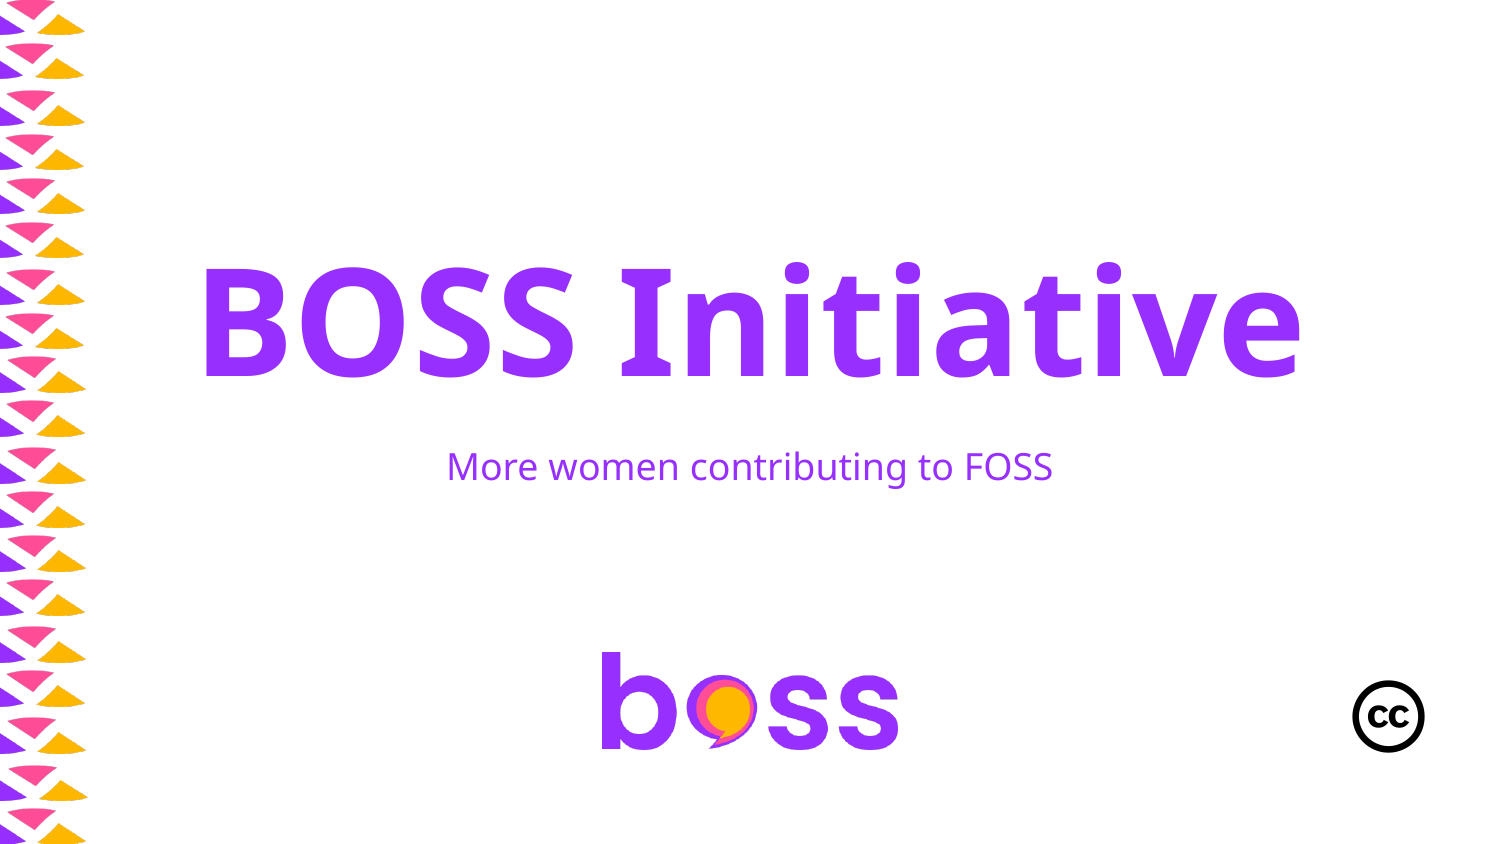

BOSS Initiative
# More women contributing to FOSS